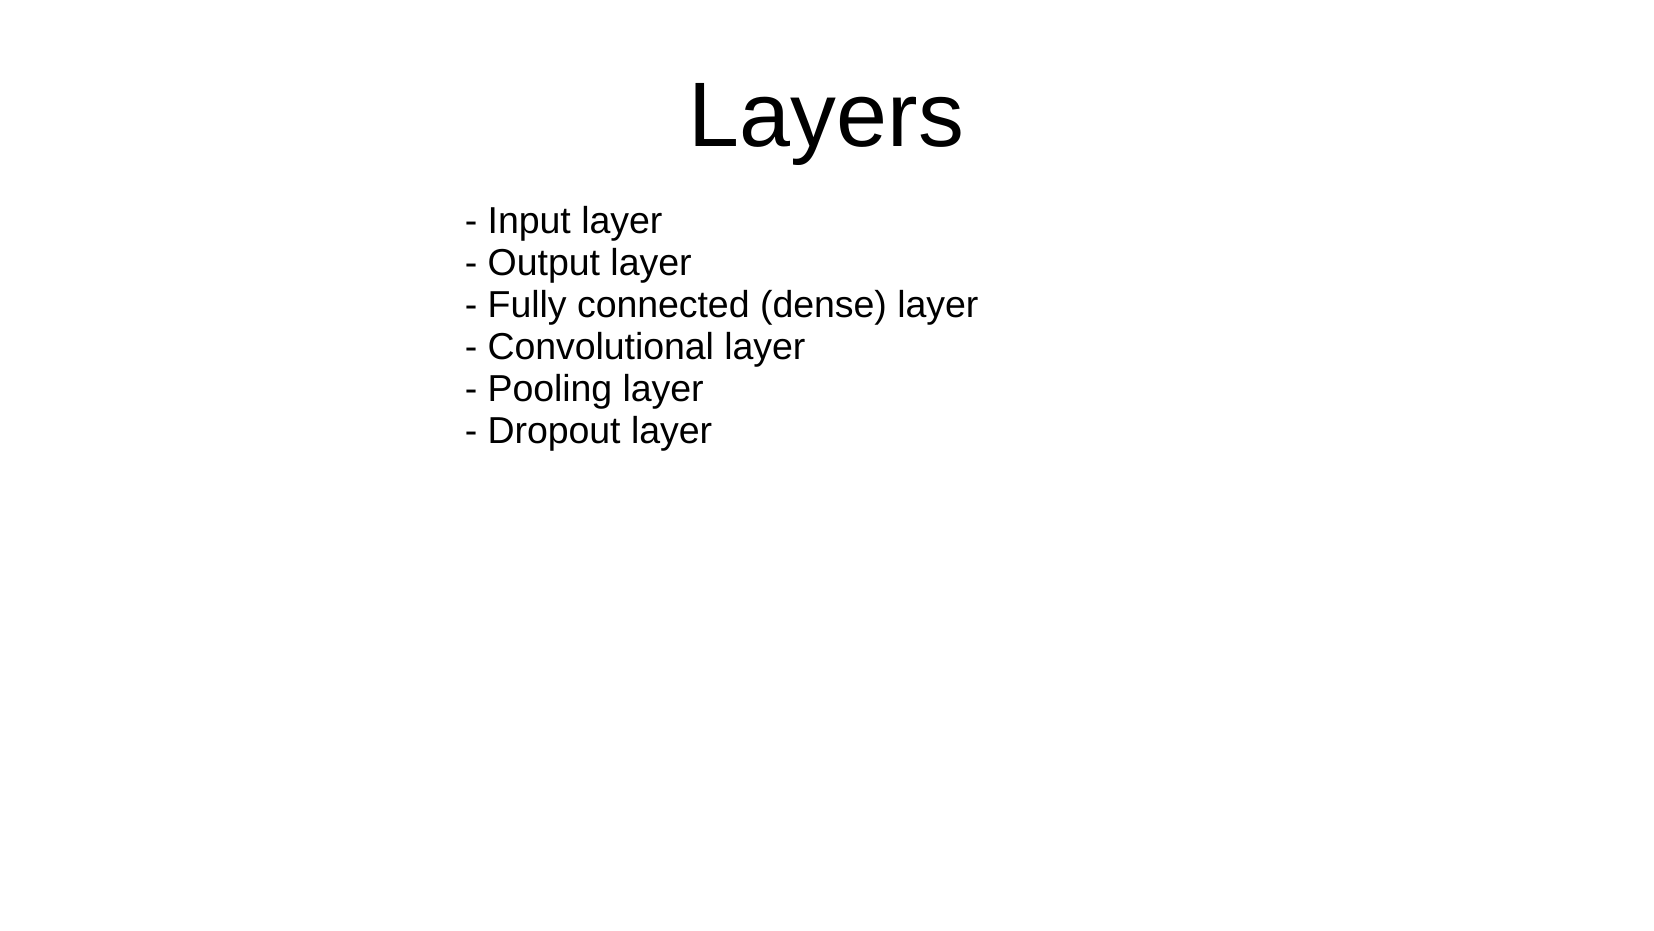

# Layers
- Input layer
- Output layer
- Fully connected (dense) layer
- Convolutional layer
- Pooling layer
- Dropout layer